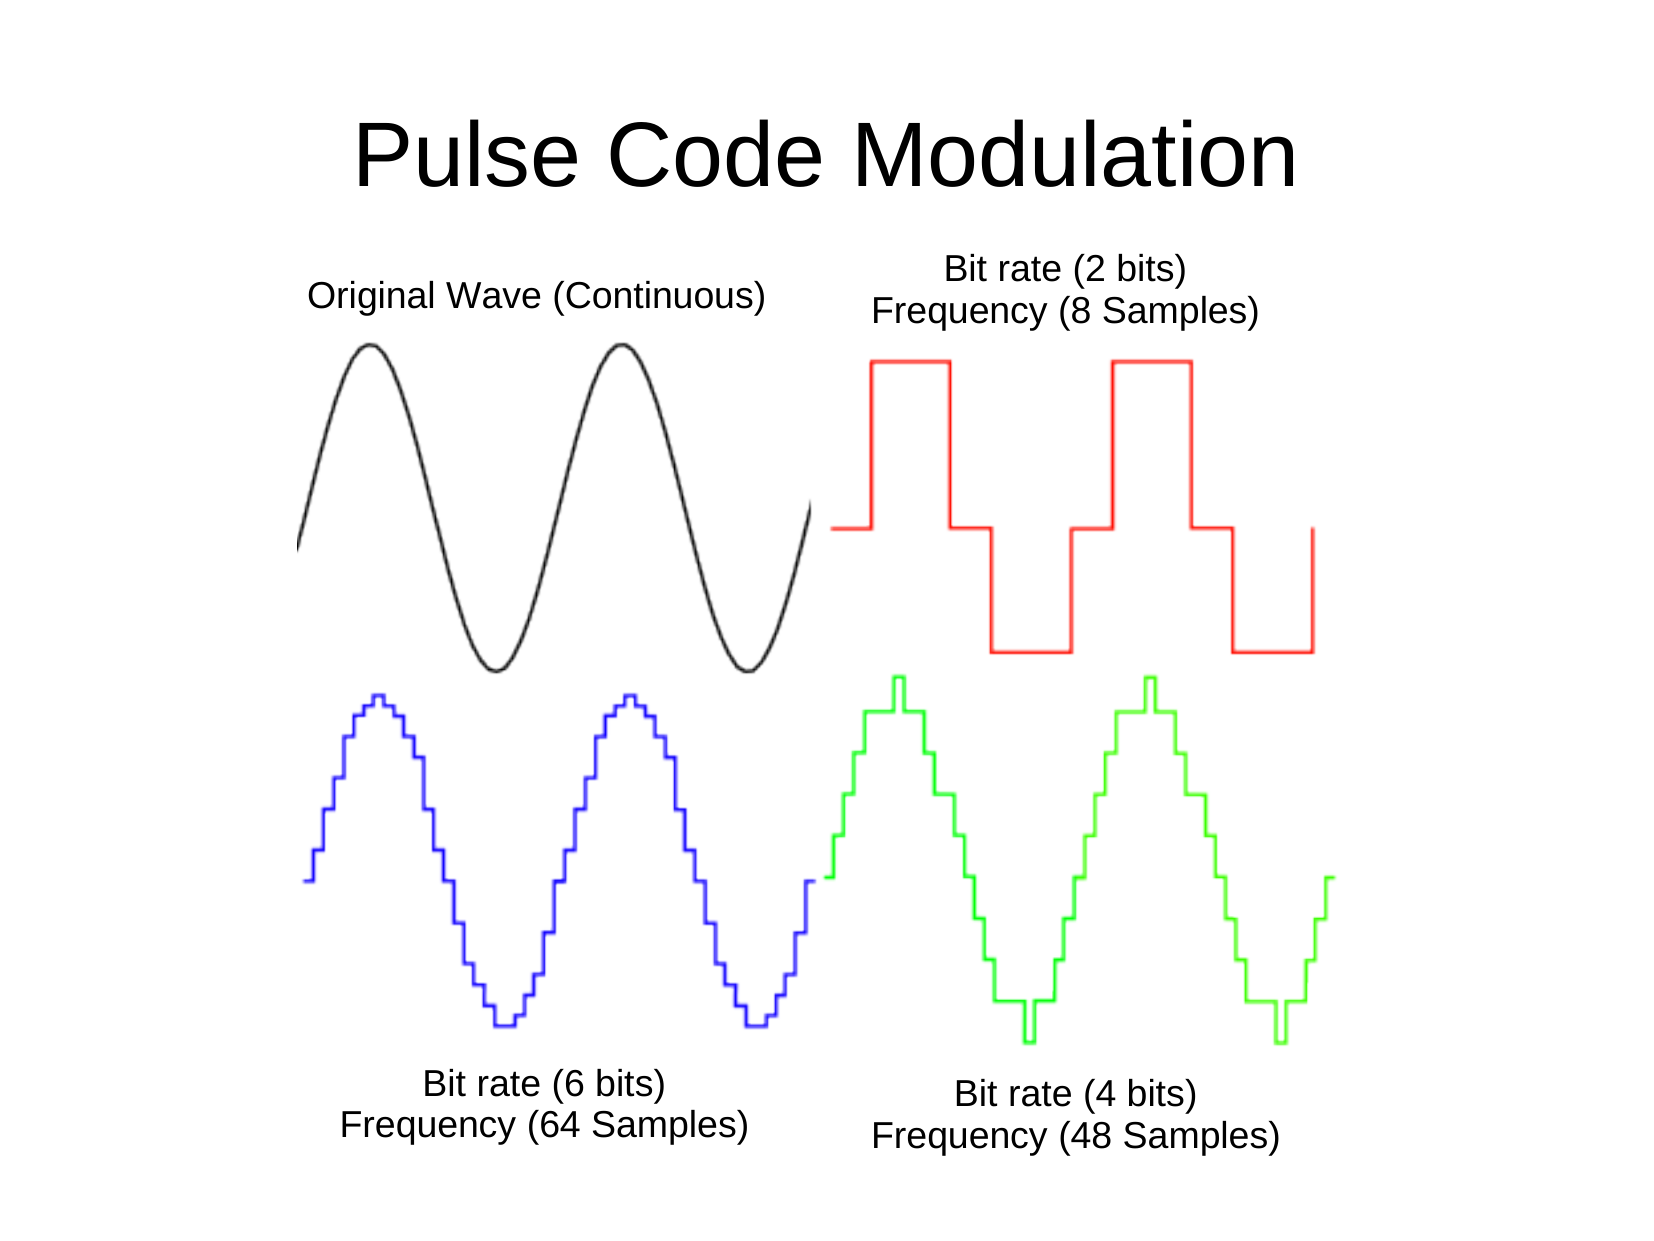

# Pulse Code Modulation
Bit rate (2 bits)
Frequency (8 Samples)
Original Wave (Continuous)
Bit rate (6 bits)
Frequency (64 Samples)
Bit rate (4 bits)
Frequency (48 Samples)